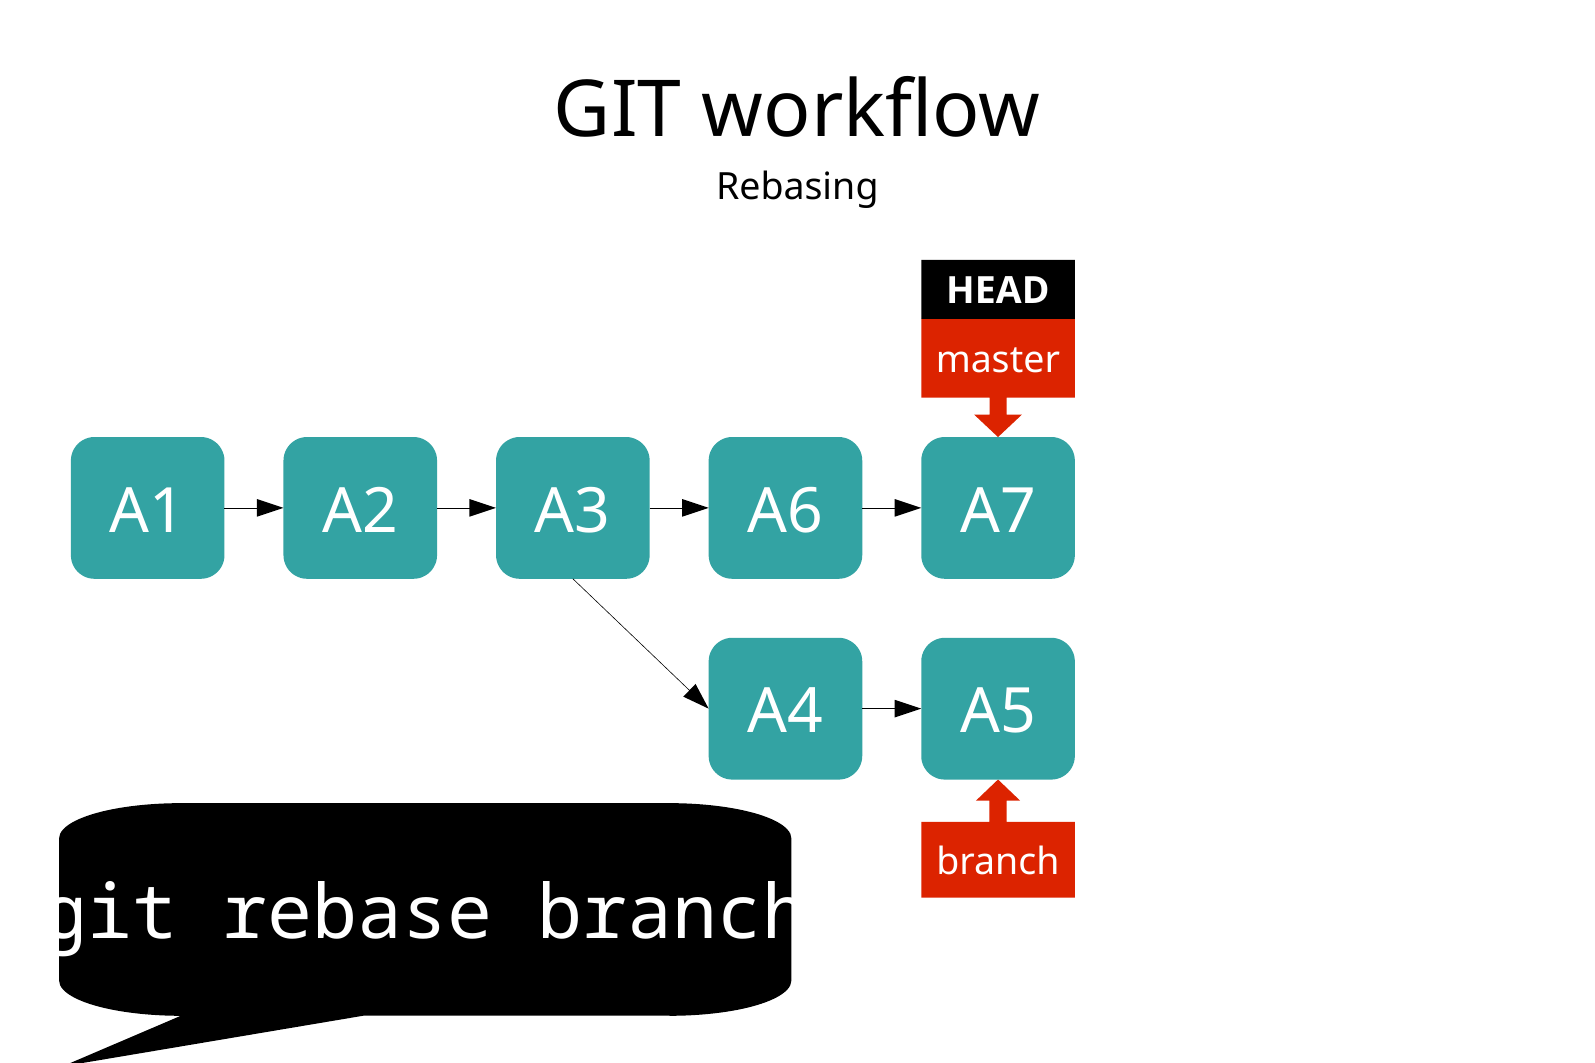

# GIT workflow Rebasing
HEAD
master
A1
A2
A3
A6
A7
A4
A5
branch
git rebase branch